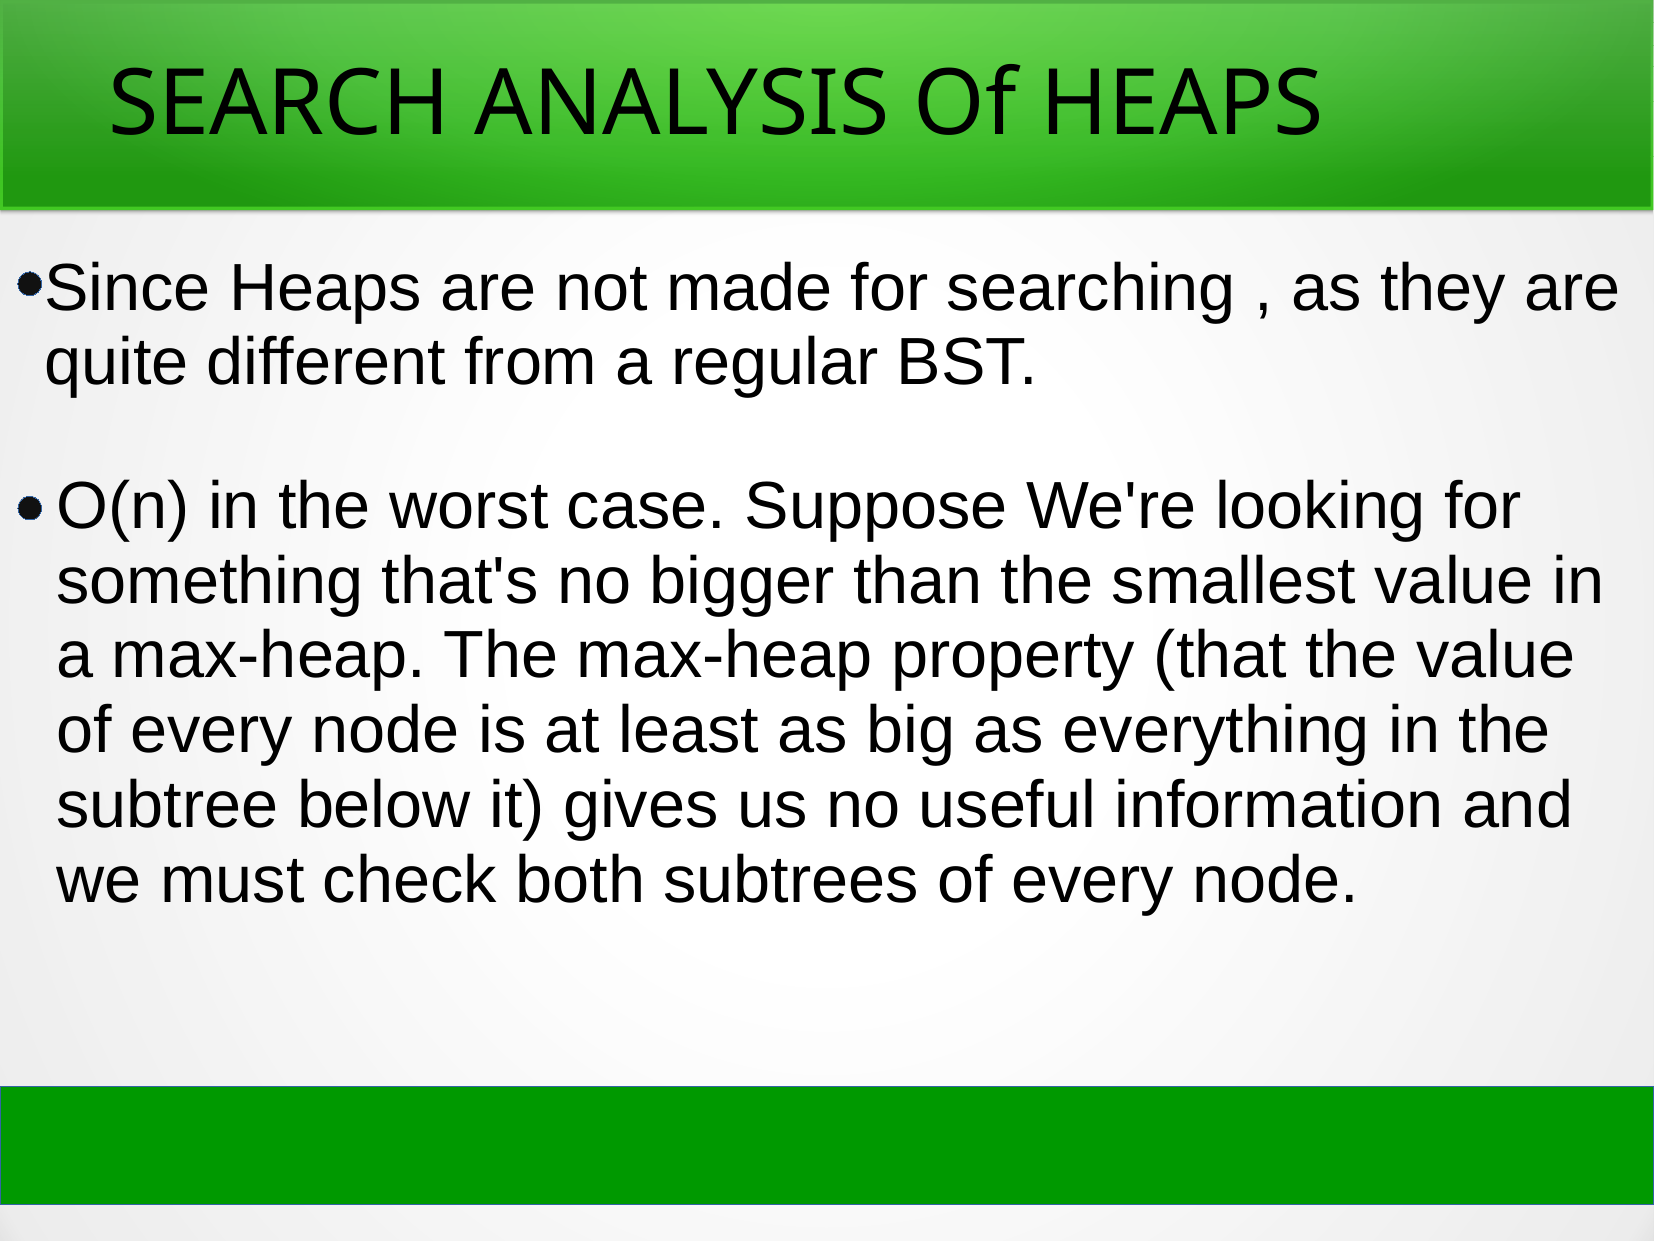

SEARCH ANALYSIS Of HEAPS
Since Heaps are not made for searching , as they are
quite different from a regular BST.
O(n) in the worst case. Suppose We're looking for
something that's no bigger than the smallest value in
a max-heap. The max-heap property (that the value
of every node is at least as big as everything in the
subtree below it) gives us no useful information and
we must check both subtrees of every node.
12/26/03
AVL Trees - Lecture 8
36